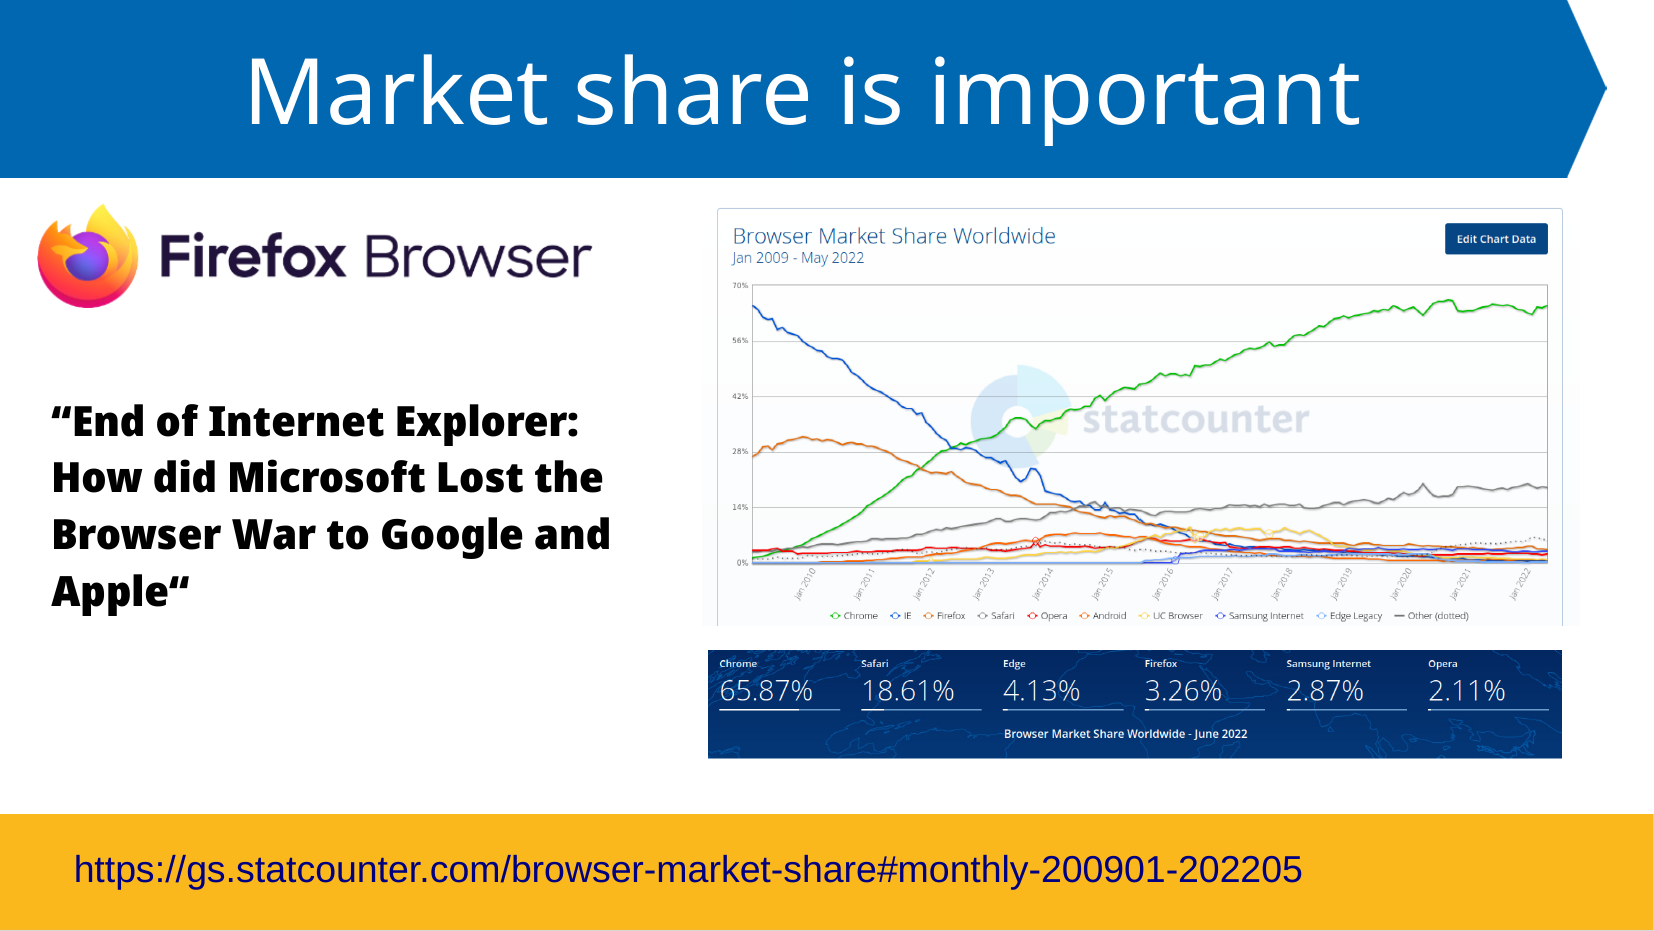

# Market share is important
“End of Internet Explorer:
How did Microsoft Lost the Browser War to Google and Apple“
https://gs.statcounter.com/browser-market-share#monthly-200901-202205